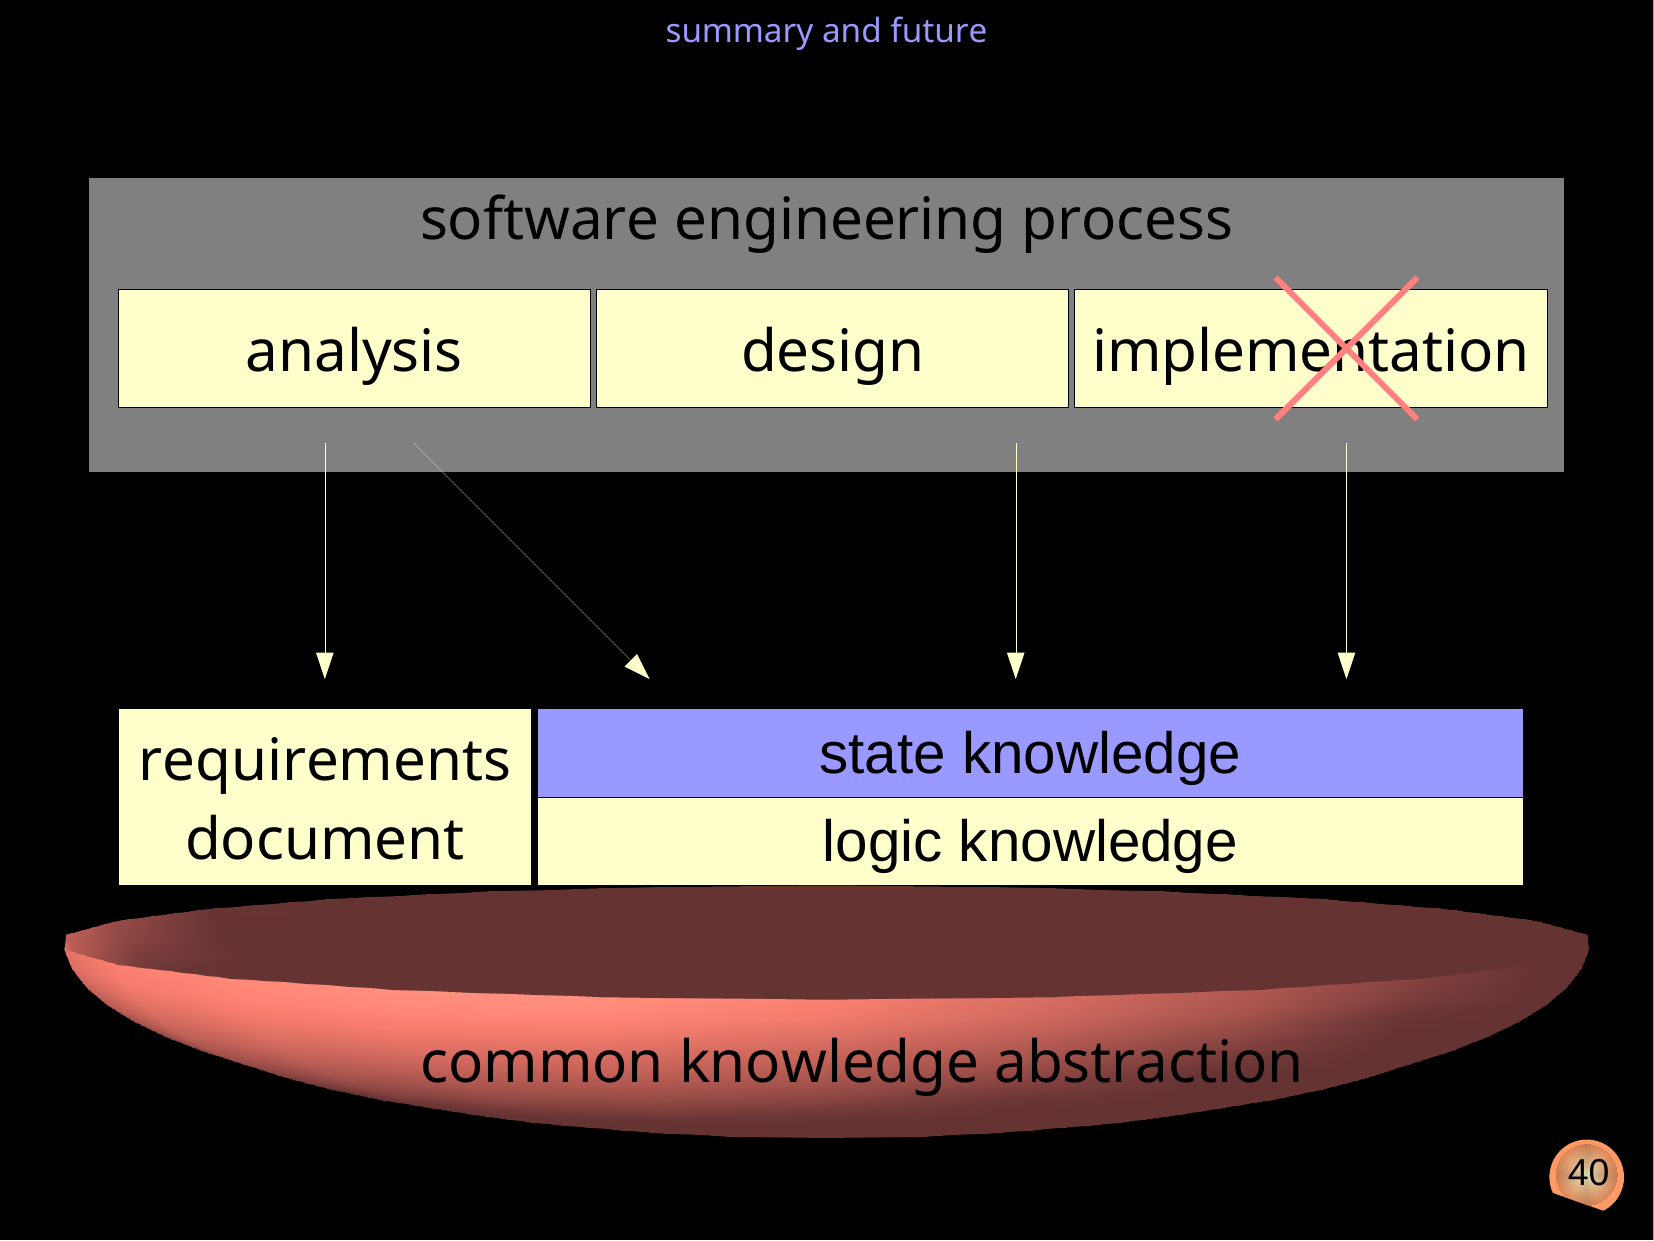

summary and future
software engineering process
analysis
design
implementation
state knowledge
logic knowledge
requirements
document
feature
model
architecture
diagrams
source
code
common knowledge abstraction
2
1
abstraction gaps
1a
1b